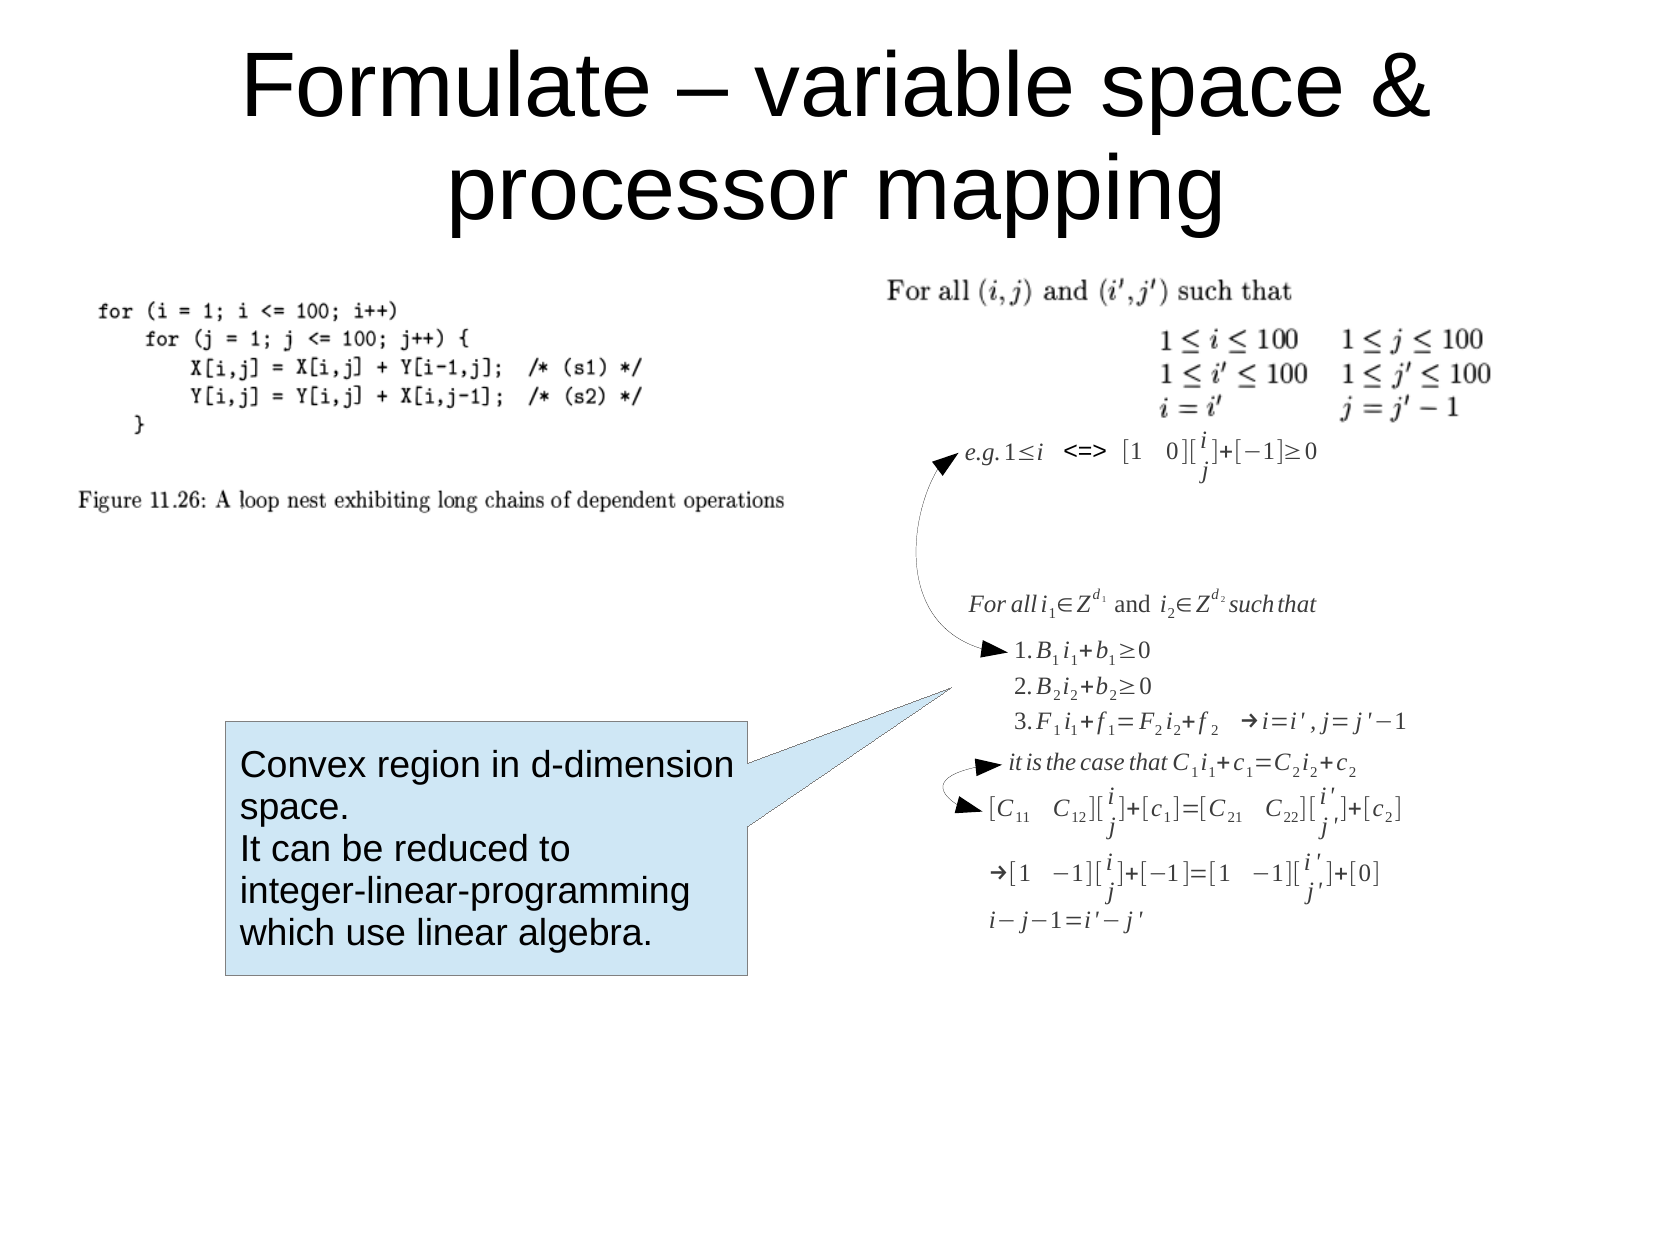

# Formulate – variable space & processor mapping
<=>
Convex region in d-dimension
space.
It can be reduced to
integer-linear-programming
which use linear algebra.